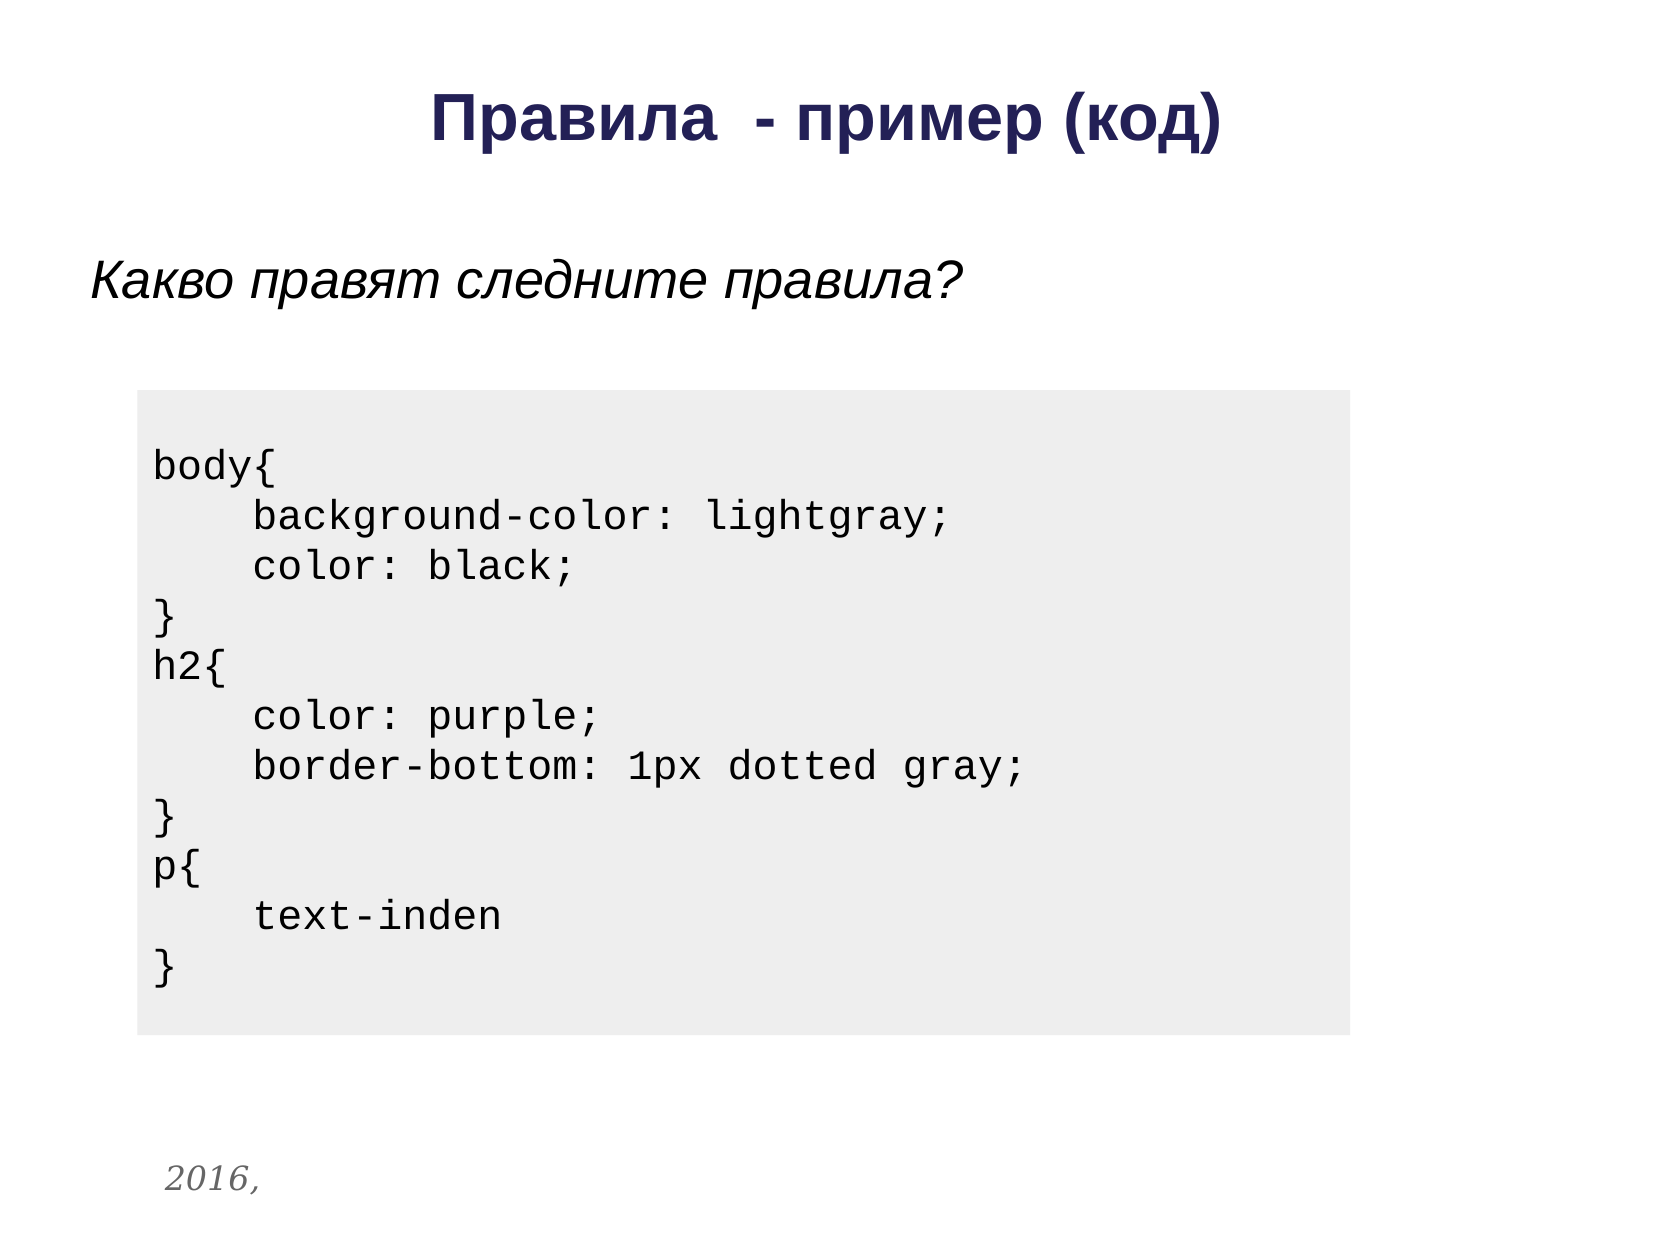

# Правила - пример (код)
Какво правят следните правила?
body{
 background-color: lightgray;
 color: black;
}
h2{
 color: purple;
 border-bottom: 1px dotted gray;
}
p{
 text-inden
}
2016,